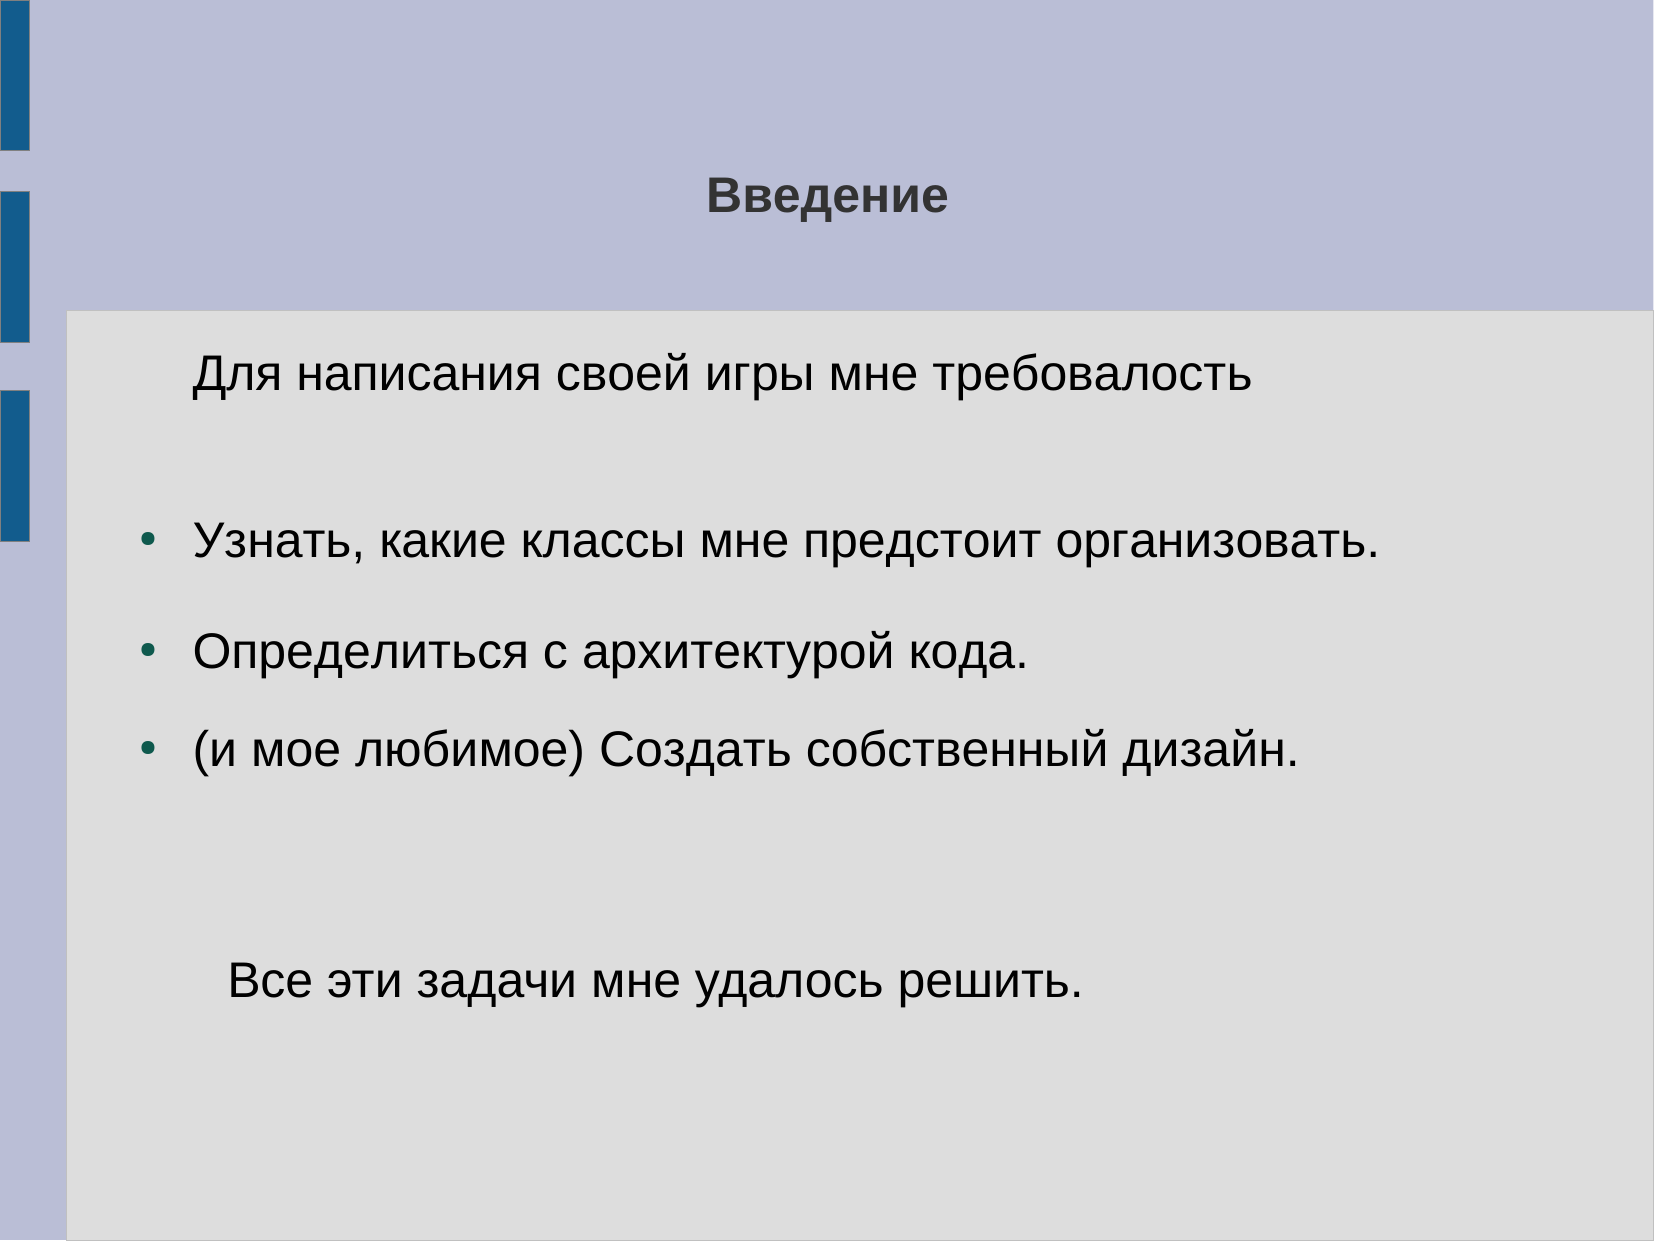

# Введение
Для написания своей игры мне требовалость
Узнать, какие классы мне предстоит организовать.
Определиться с архитектурой кода.
(и мое любимое) Создать собственный дизайн.
Все эти задачи мне удалось решить.